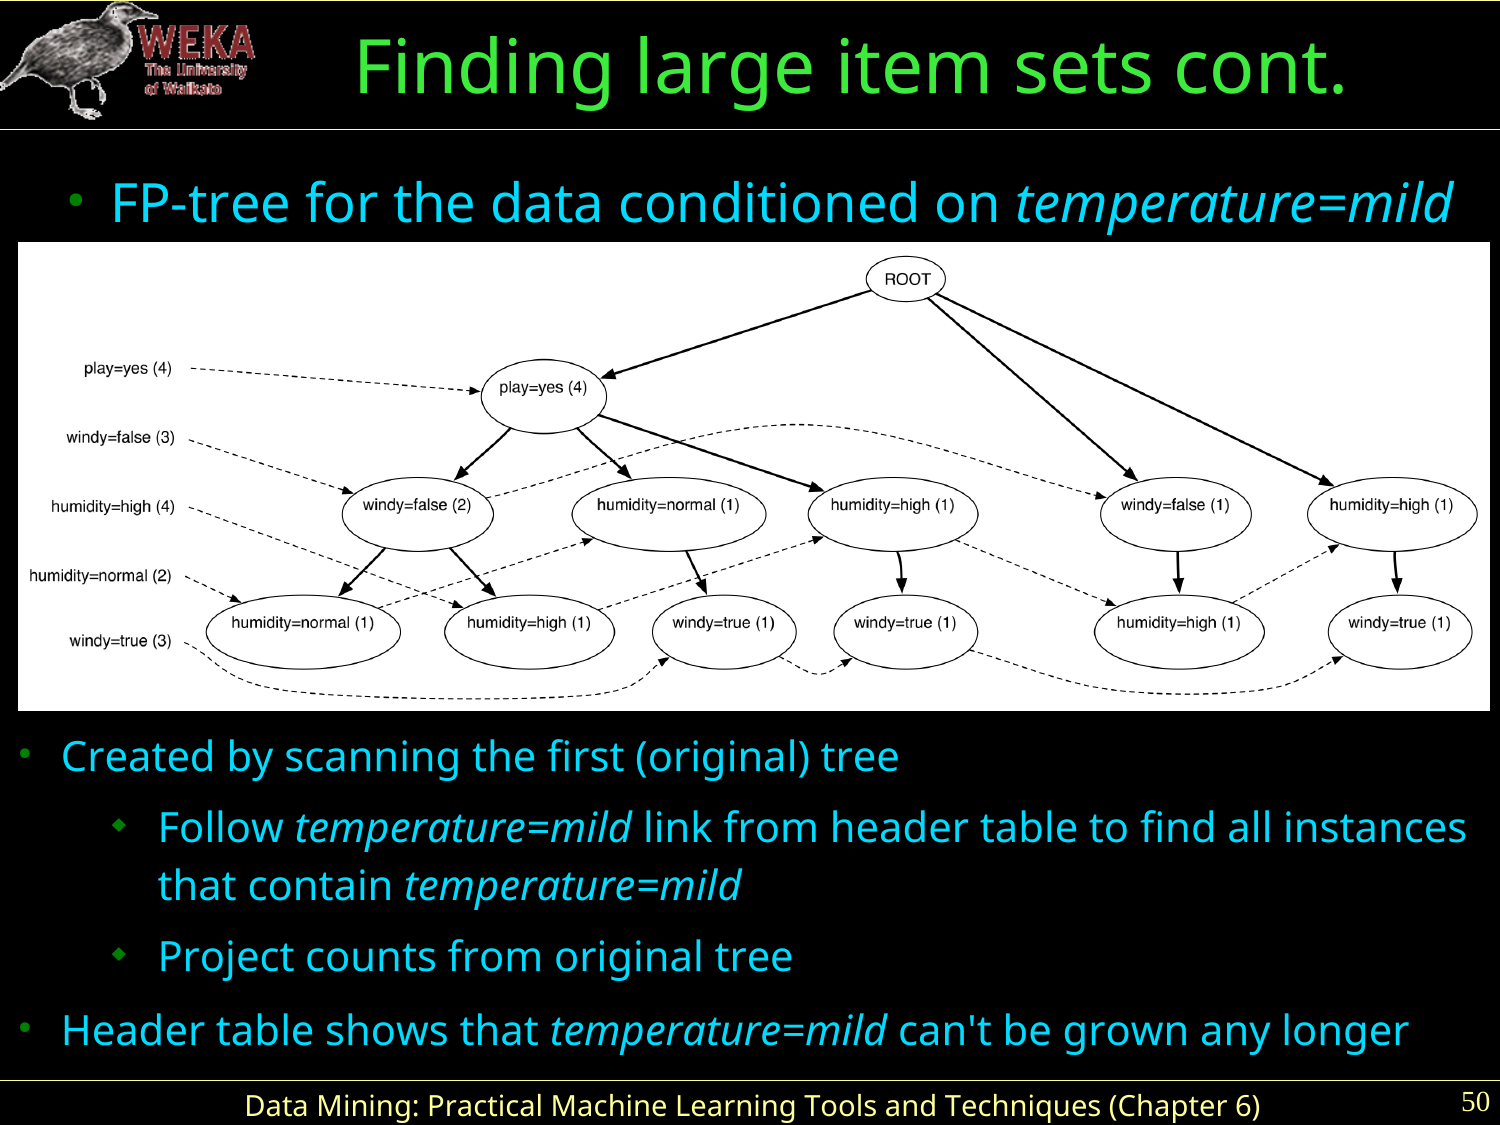

# Finding large item sets cont.
FP-tree for the data conditioned on temperature=mild
Created by scanning the first (original) tree
Follow temperature=mild link from header table to find all instances that contain temperature=mild
Project counts from original tree
Header table shows that temperature=mild can't be grown any longer
Data Mining: Practical Machine Learning Tools and Techniques (Chapter 6)
50